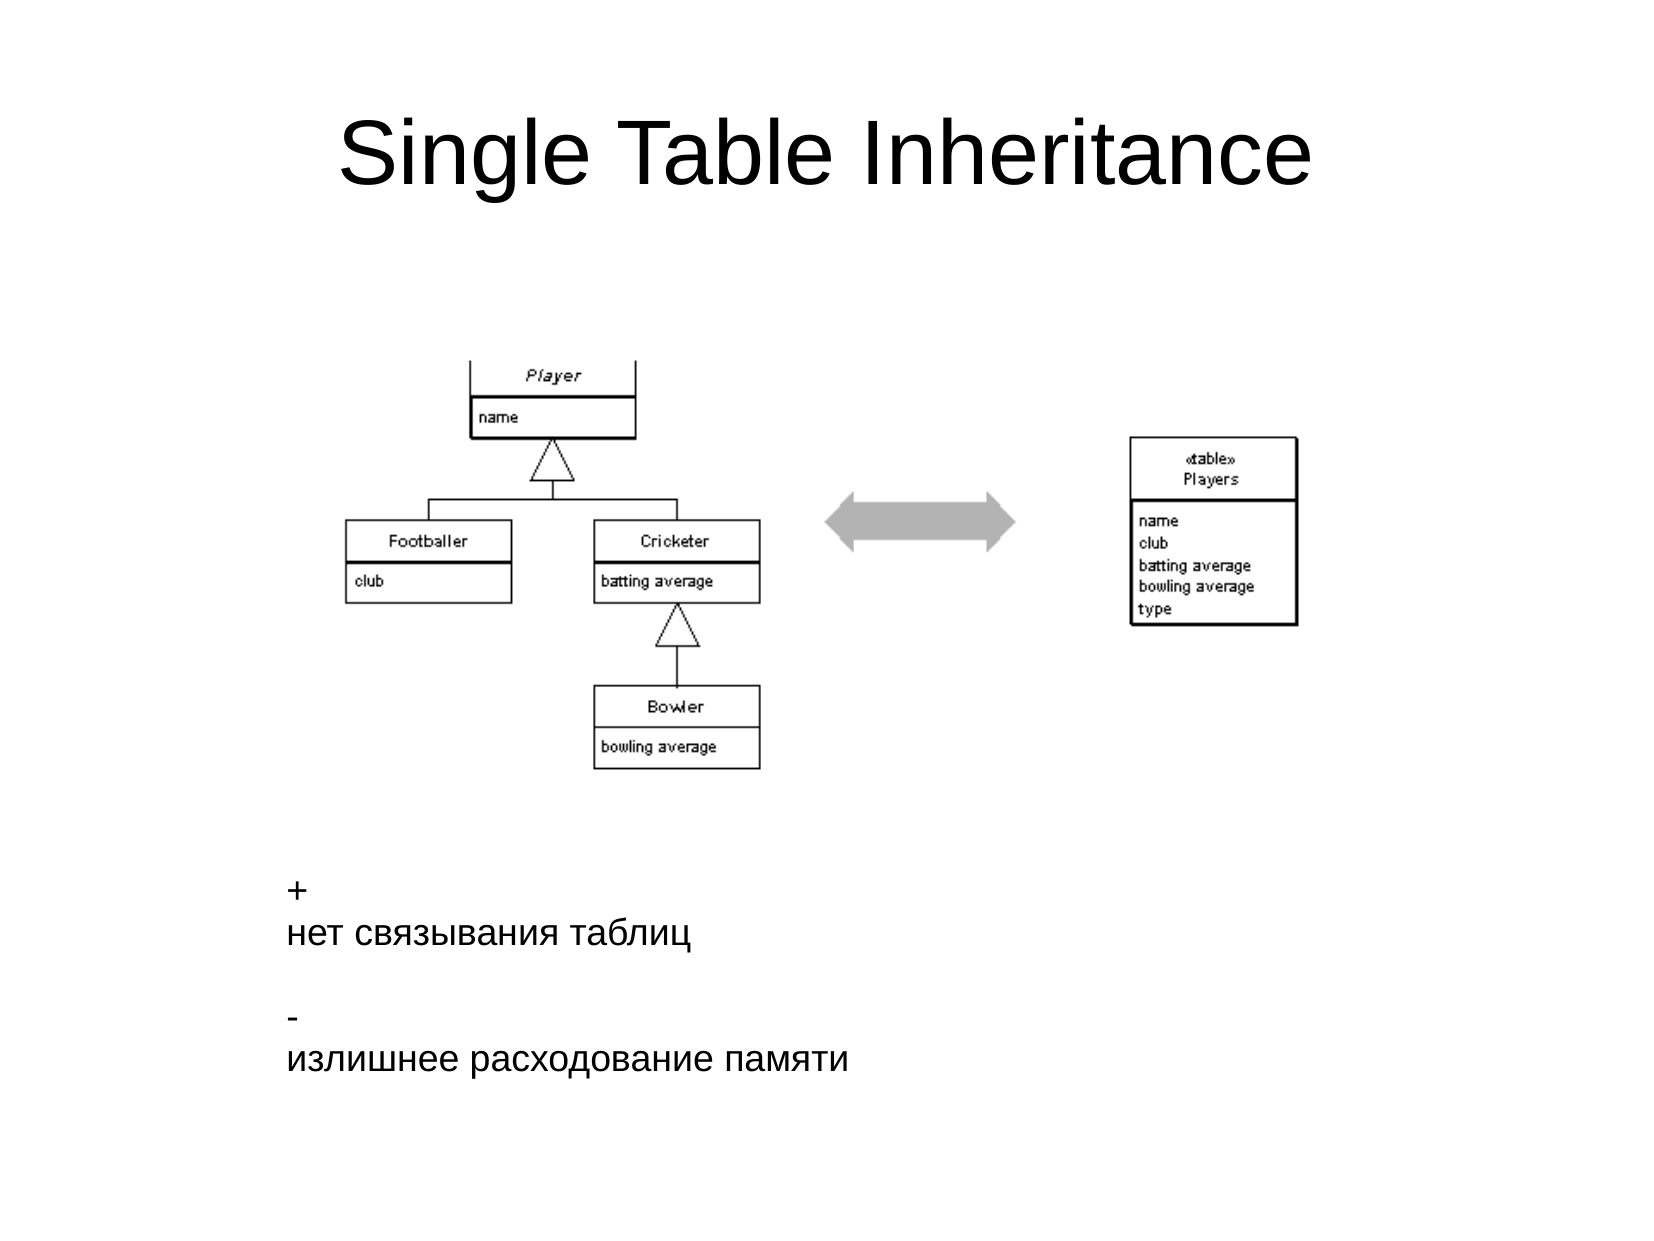

# Single Table Inheritance
+
нет связывания таблиц
-
излишнее расходование памяти